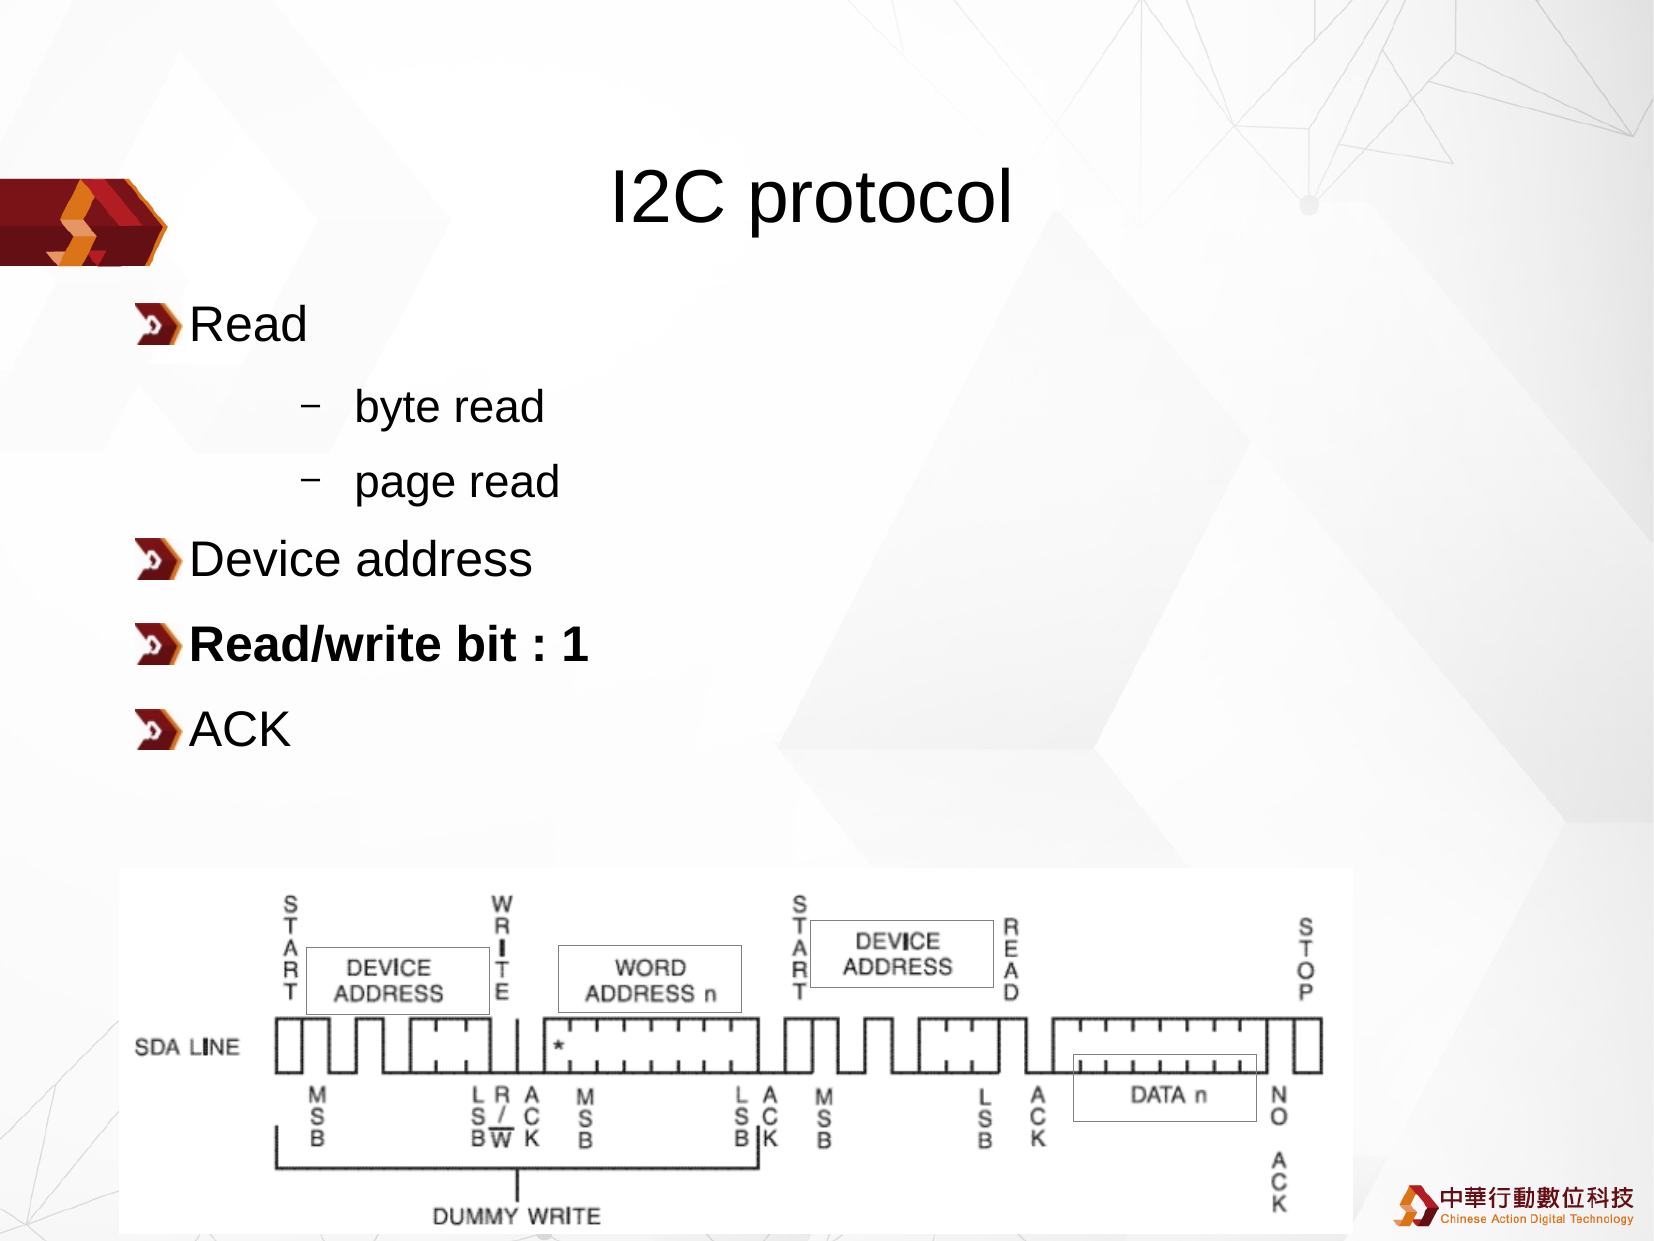

# I2C protocol
Read
byte read
page read
Device address
Read/write bit : 1
ACK